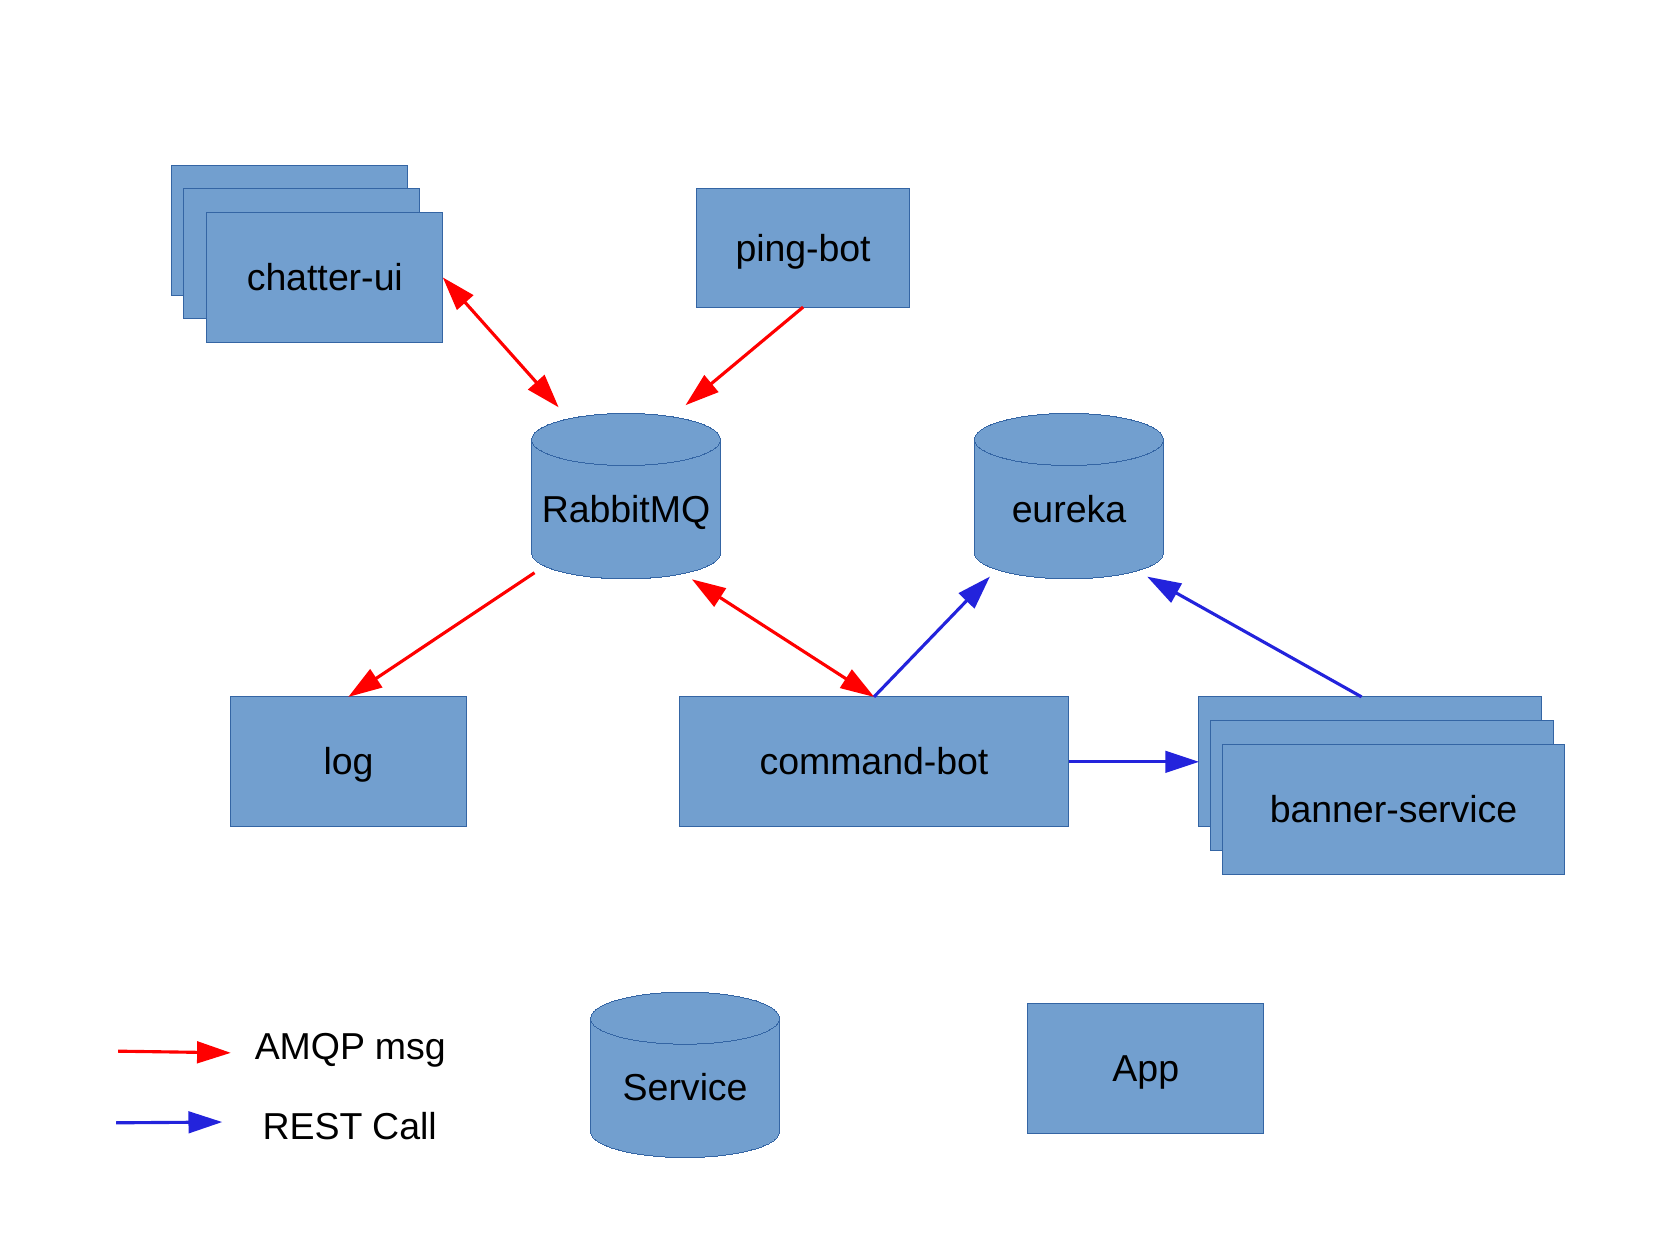

chatter-ui
chatter-ui
ping-bot
chatter-ui
eureka
RabbitMQ
log
command-bot
banner-service
banner-service
banner-service
Service
App
AMQP msg
REST Call